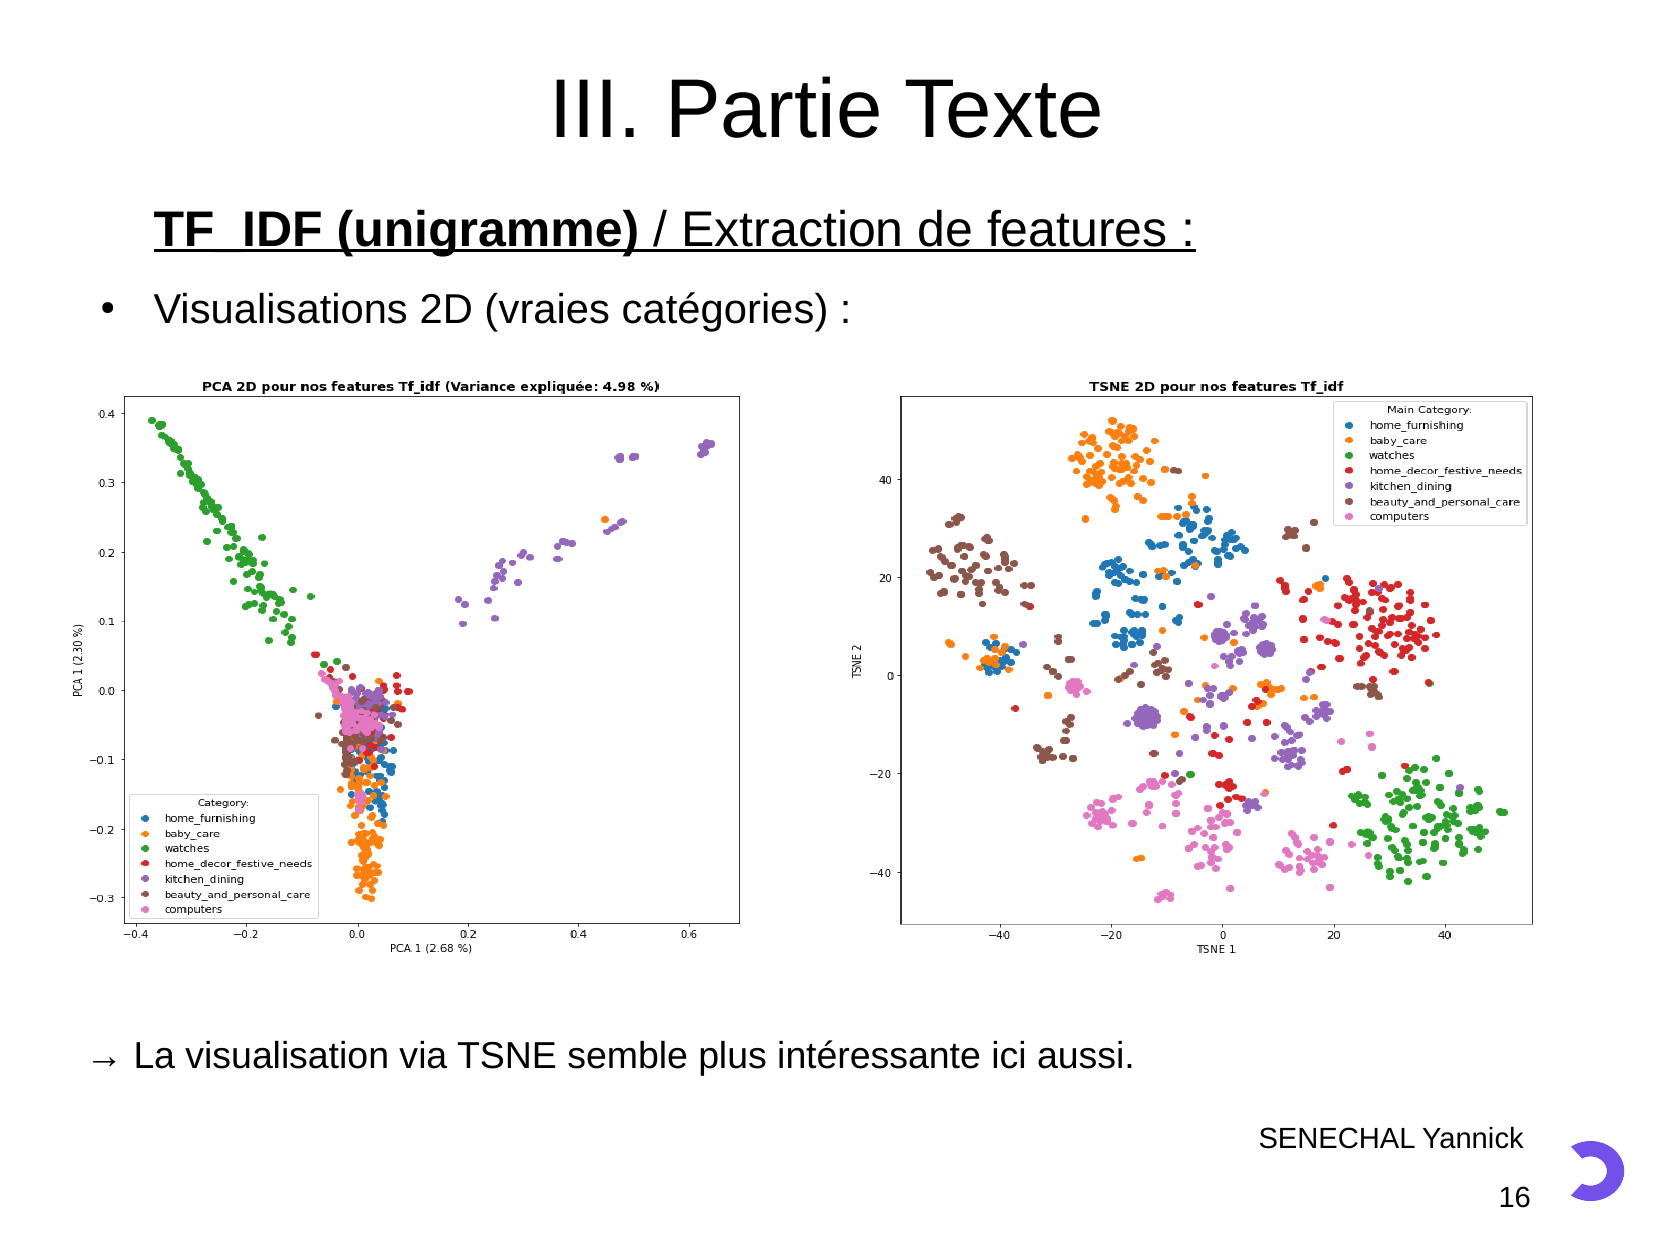

# III. Partie Texte
TF_IDF (unigramme) / Extraction de features :
Visualisations 2D (vraies catégories) :
→ La visualisation via TSNE semble plus intéressante ici aussi.
SENECHAL Yannick
16